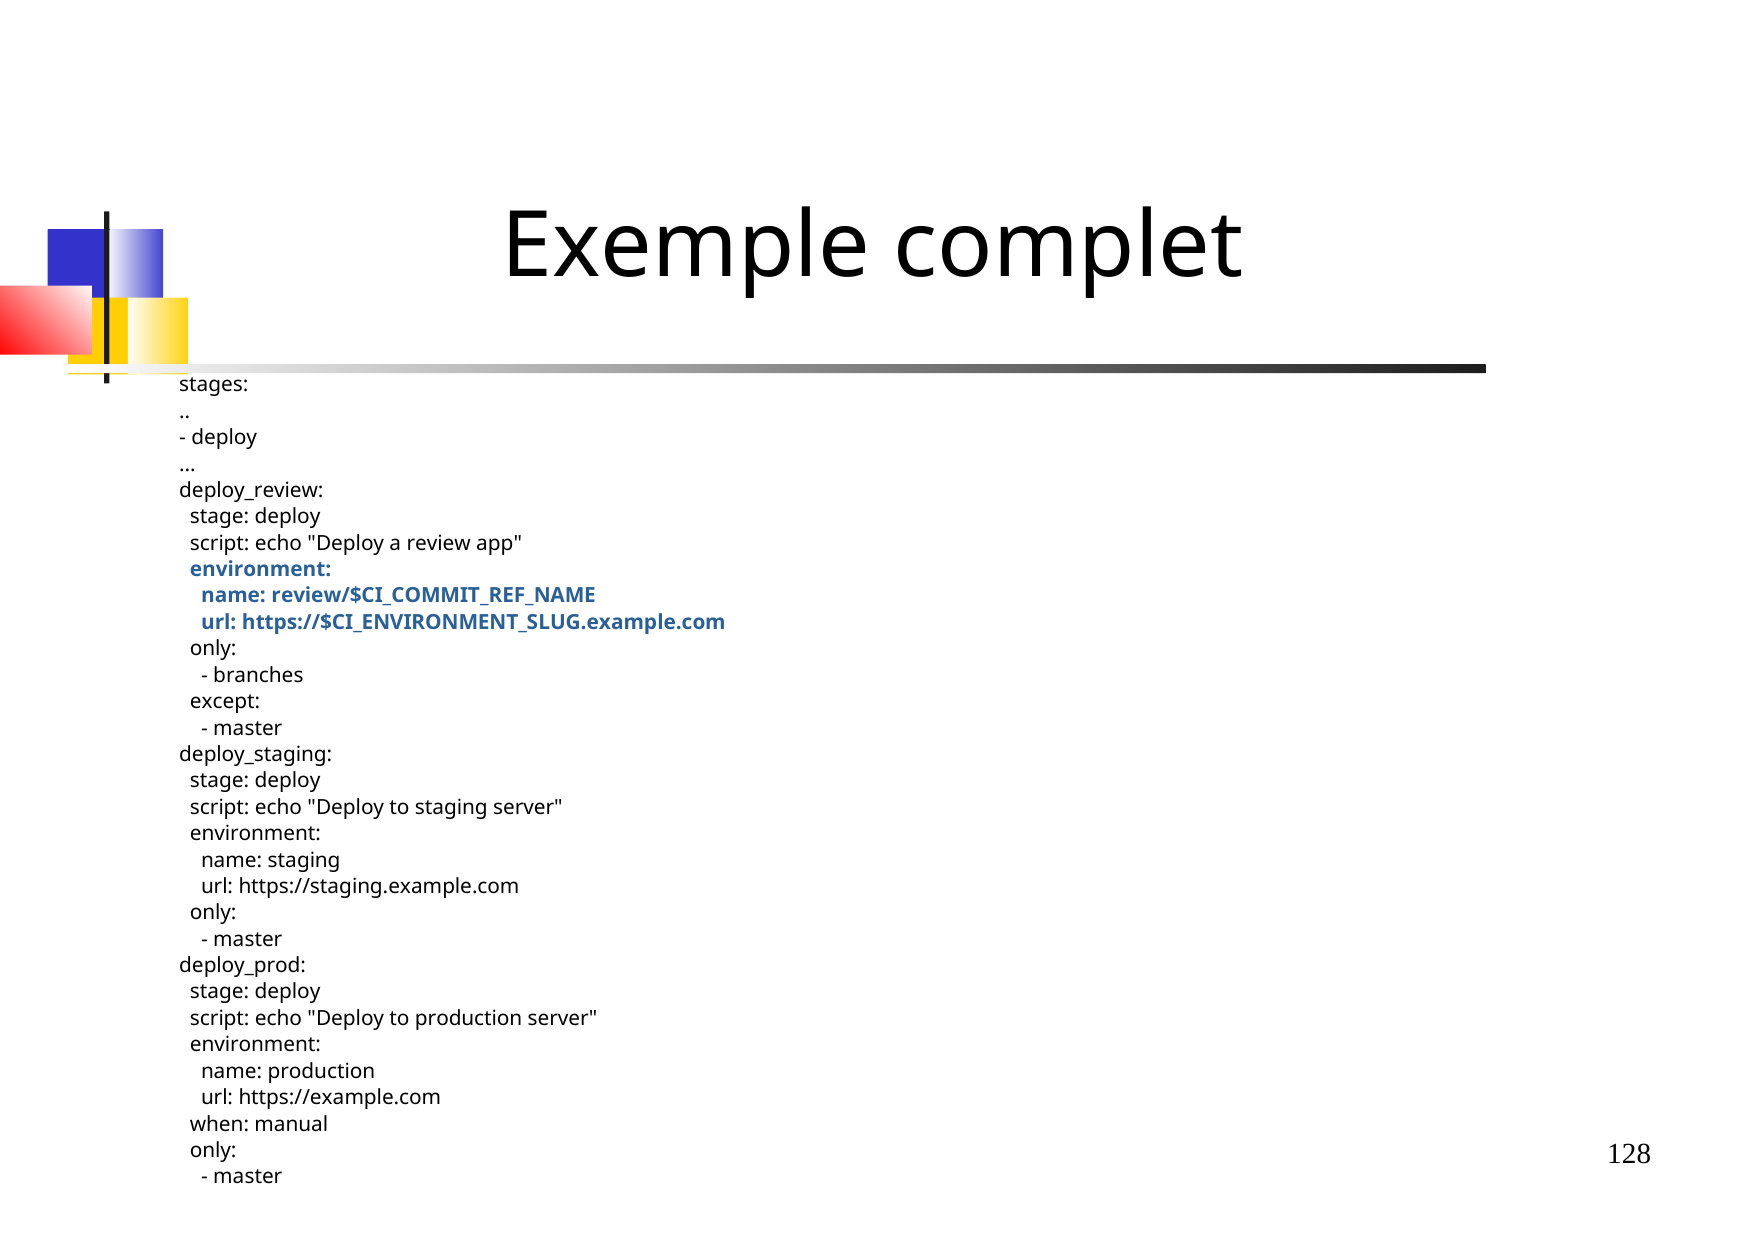

# Exemple complet
stages:
..
- deploy
...
deploy_review:
 stage: deploy
 script: echo "Deploy a review app"
 environment:
 name: review/$CI_COMMIT_REF_NAME
 url: https://$CI_ENVIRONMENT_SLUG.example.com
 only:
 - branches
 except:
 - master
deploy_staging:
 stage: deploy
 script: echo "Deploy to staging server"
 environment:
 name: staging
 url: https://staging.example.com
 only:
 - master
deploy_prod:
 stage: deploy
 script: echo "Deploy to production server"
 environment:
 name: production
 url: https://example.com
 when: manual
 only:
 - master